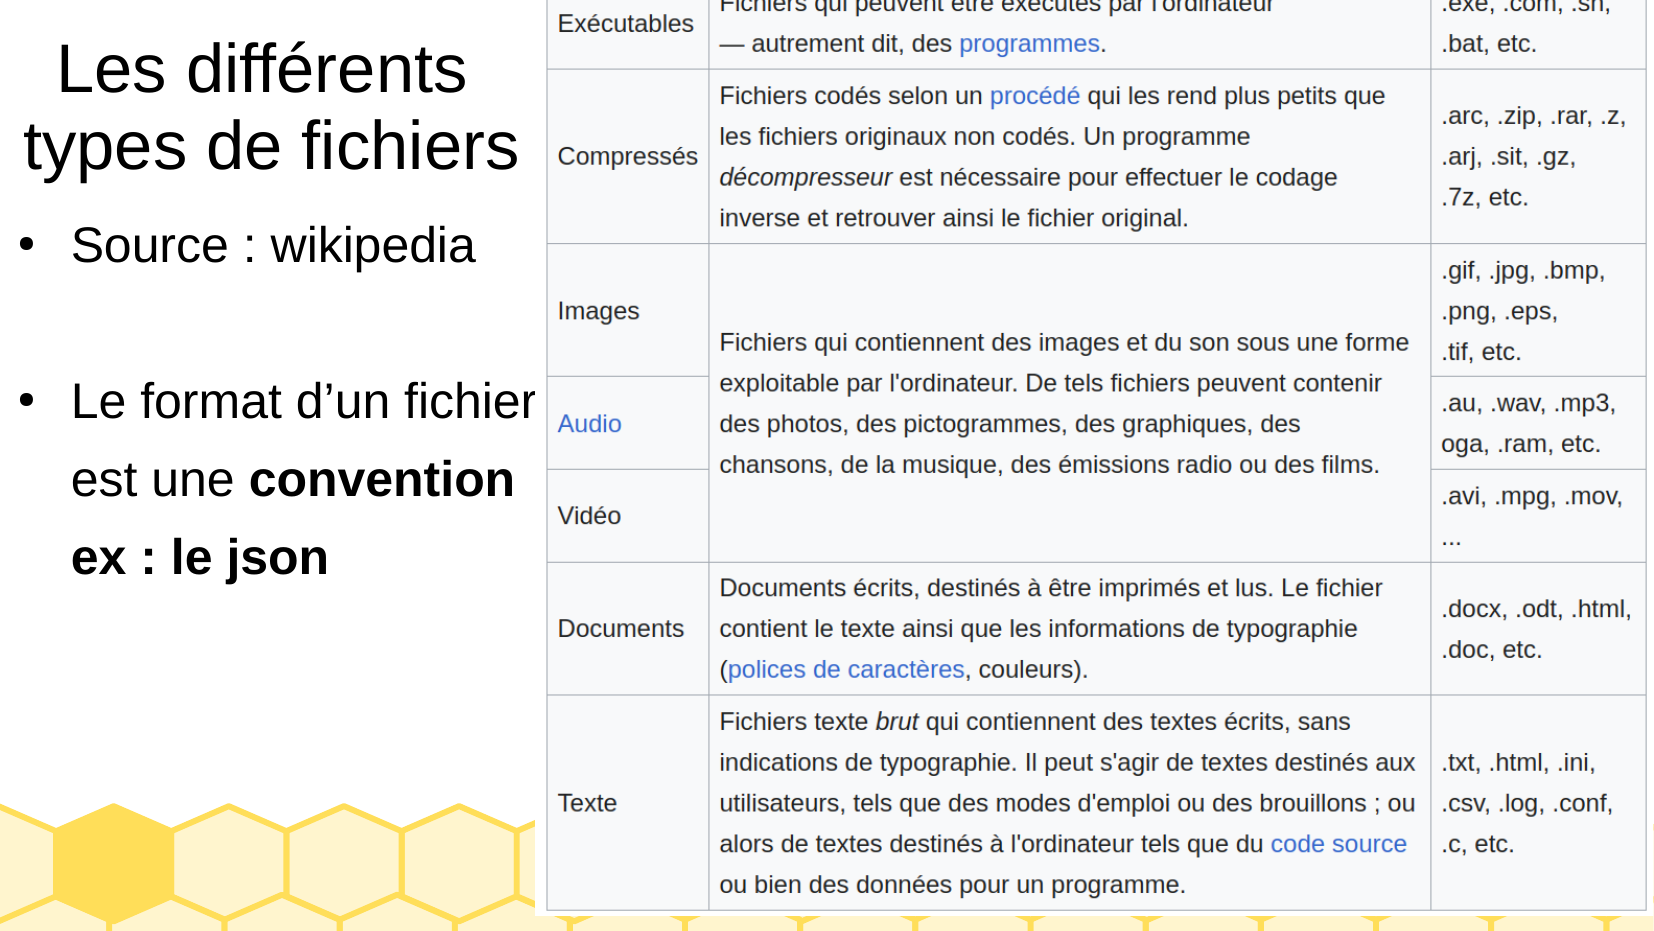

# Les différents types de fichiers
Source : wikipedia
Le format d’un fichier
est une convention
ex : le json